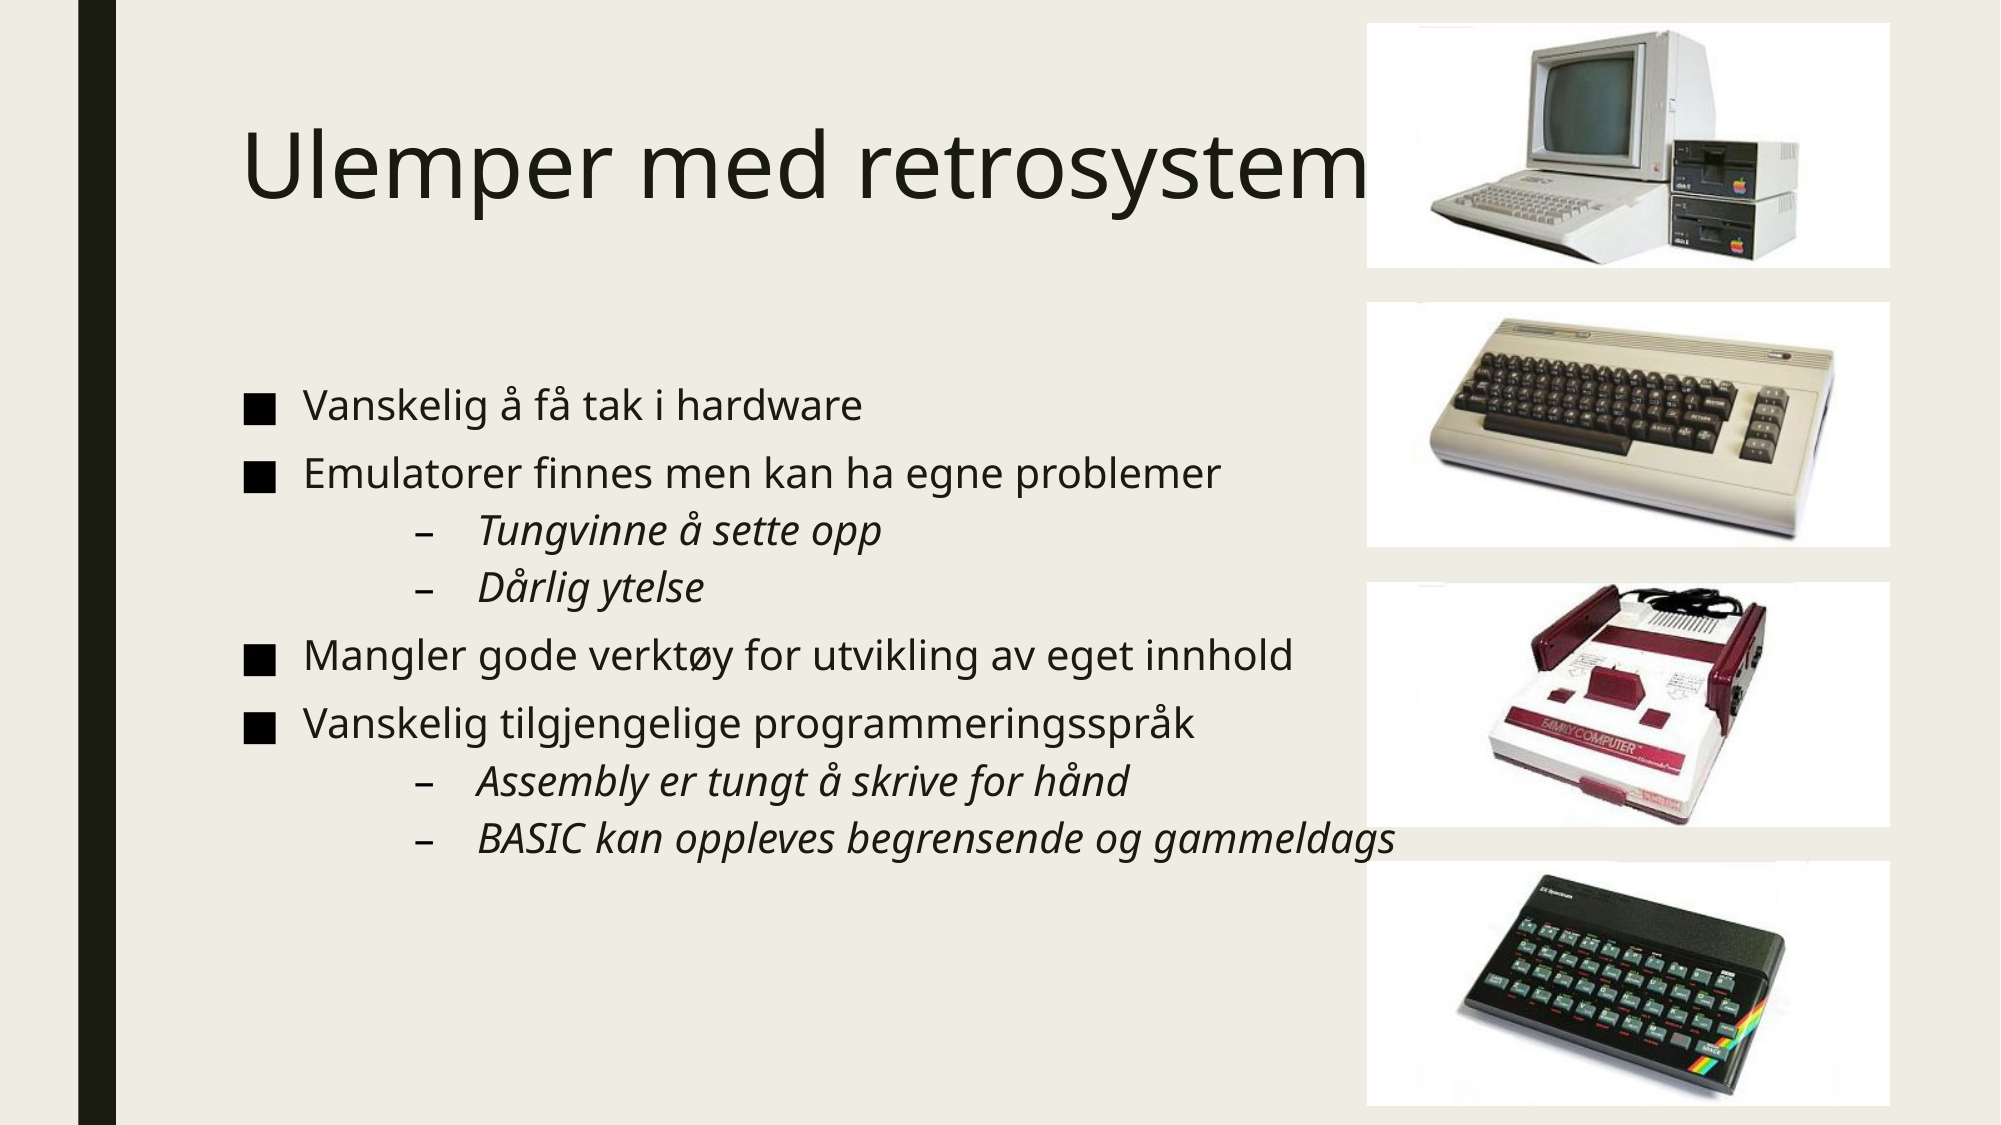

# Ulemper med retrosystemer
Vanskelig å få tak i hardware
Emulatorer finnes men kan ha egne problemer
Tungvinne å sette opp
Dårlig ytelse
Mangler gode verktøy for utvikling av eget innhold
Vanskelig tilgjengelige programmeringsspråk
Assembly er tungt å skrive for hånd
BASIC kan oppleves begrensende og gammeldags